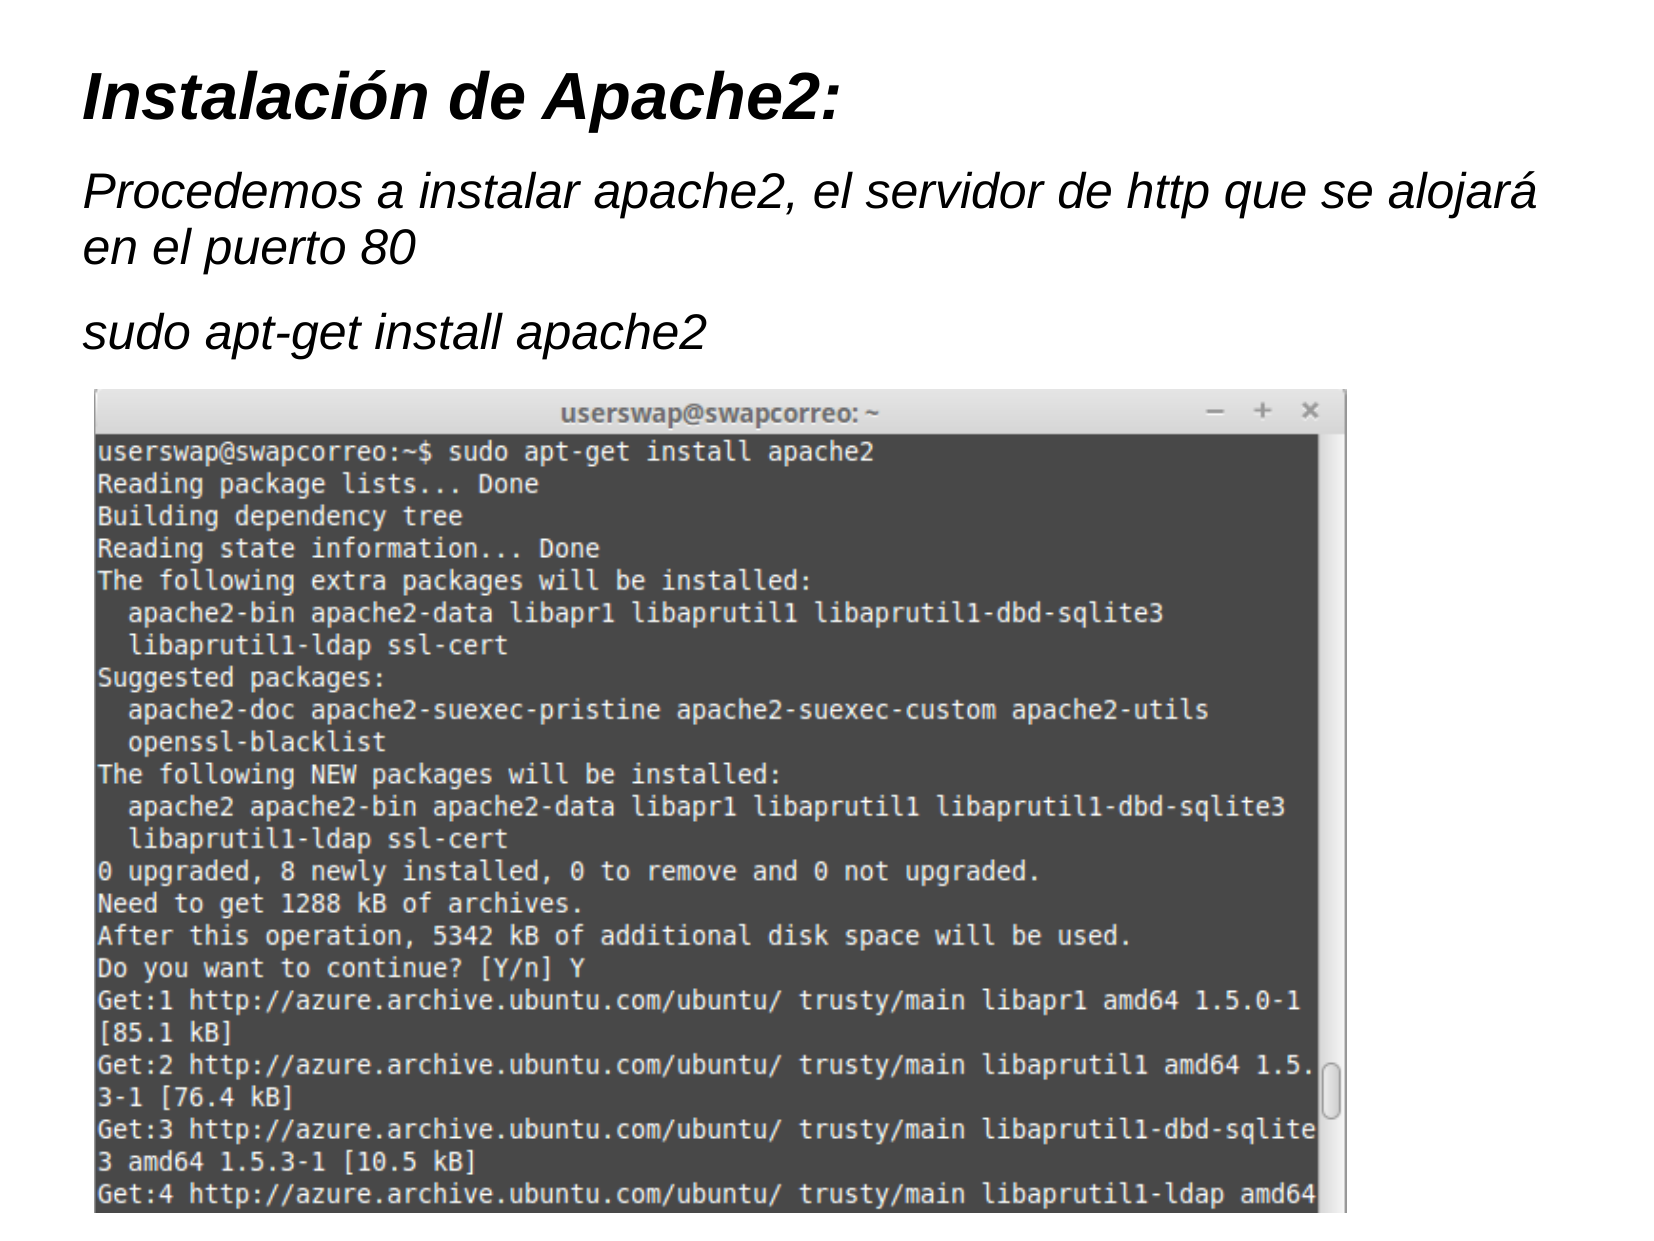

# Instalación de Apache2:
Procedemos a instalar apache2, el servidor de http que se alojará en el puerto 80
sudo apt-get install apache2